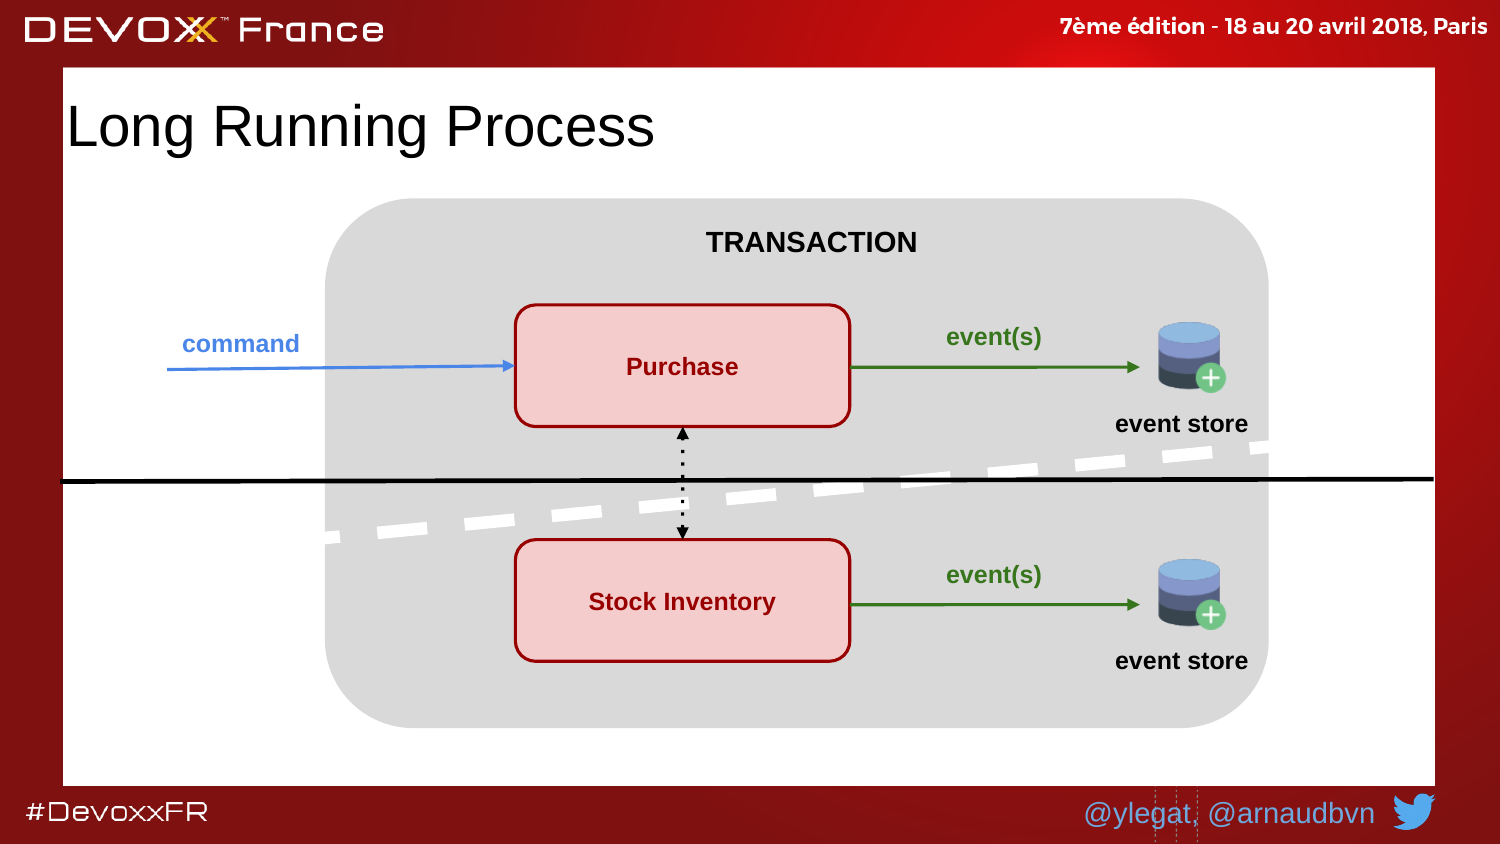

# Long Running Process
TRANSACTION
Purchase
event(s)
command
event store
Stock Inventory
event(s)
event store
@ylegat, @arnaudbvn